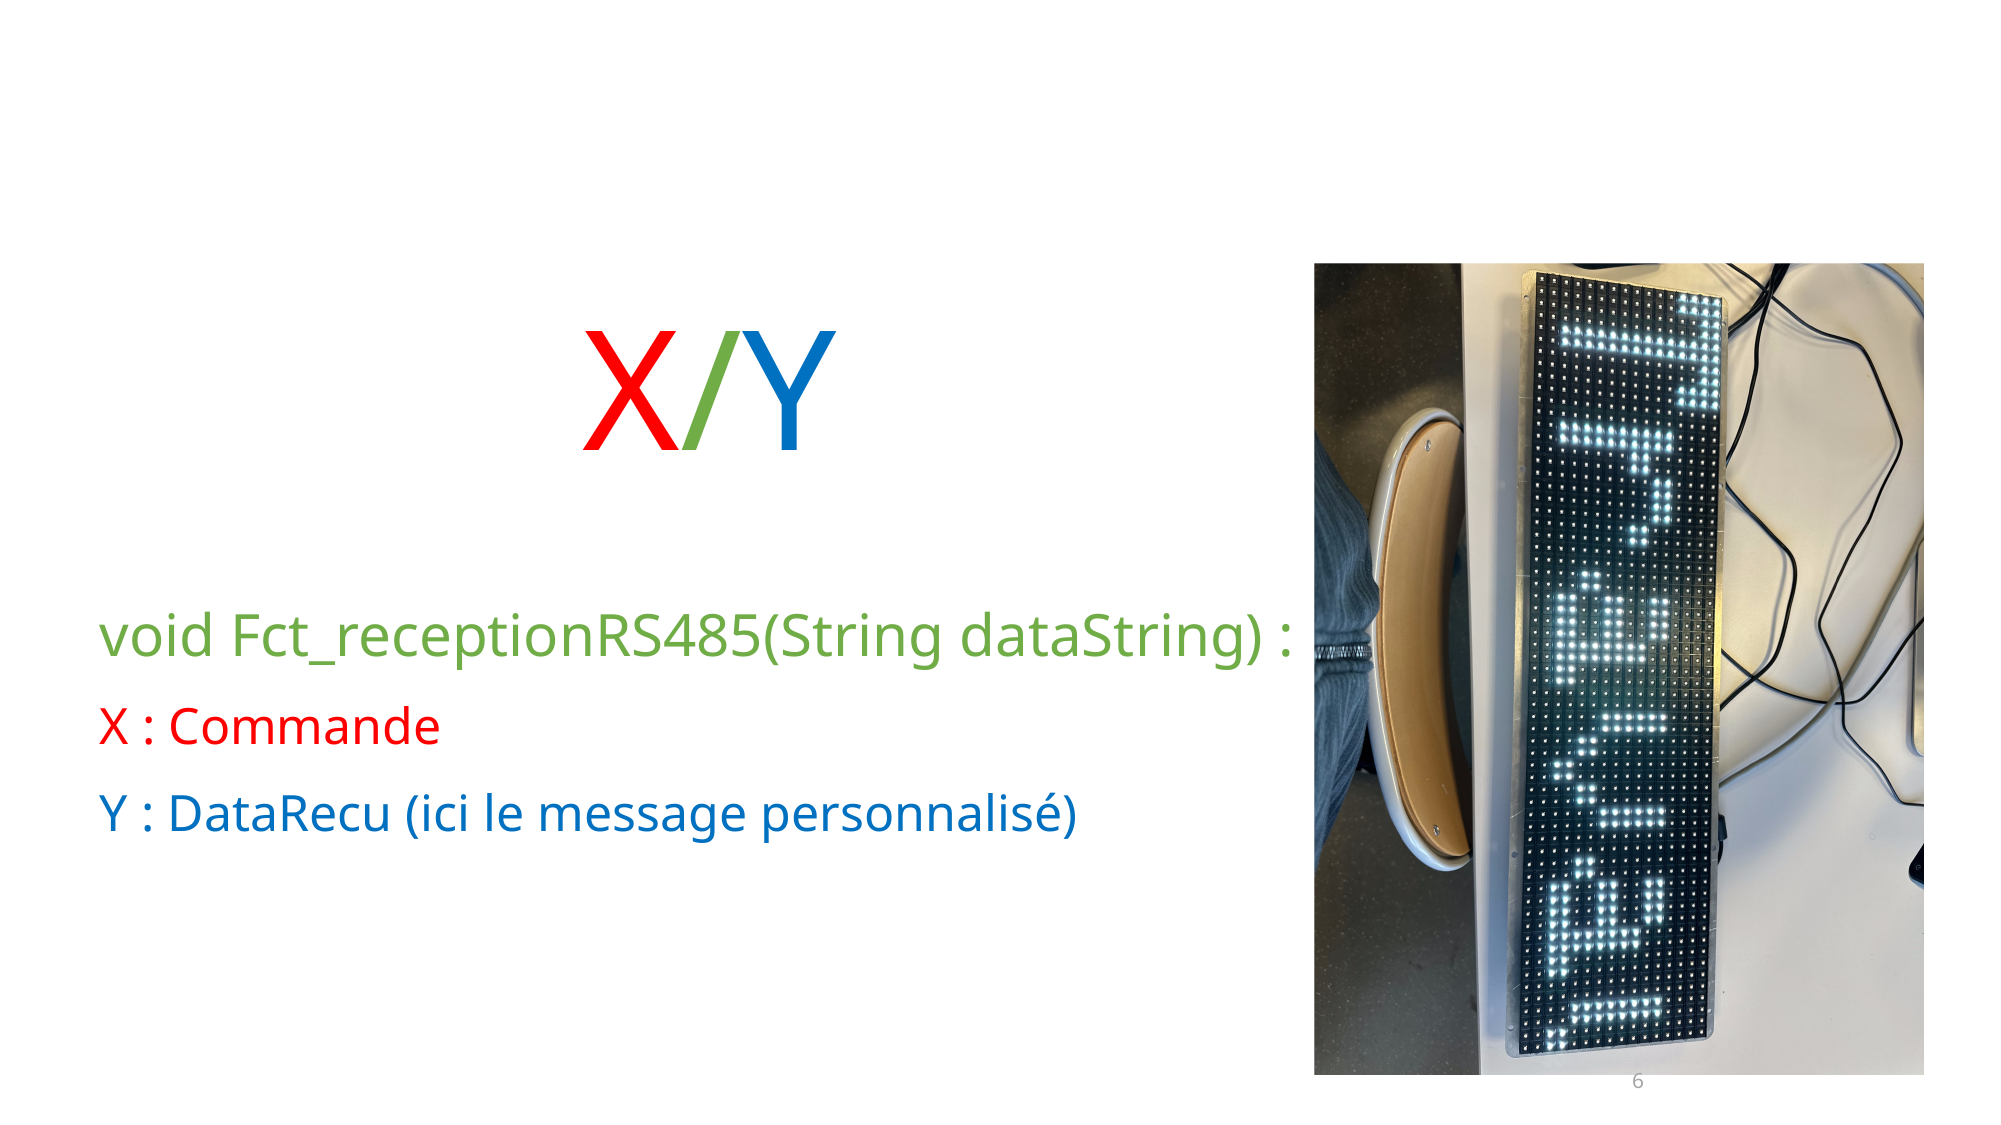

# Compréhension de l’afficheur
 X/Y
void Fct_receptionRS485(String dataString) :
X : Commande
Y : DataRecu (ici le message personnalisé)